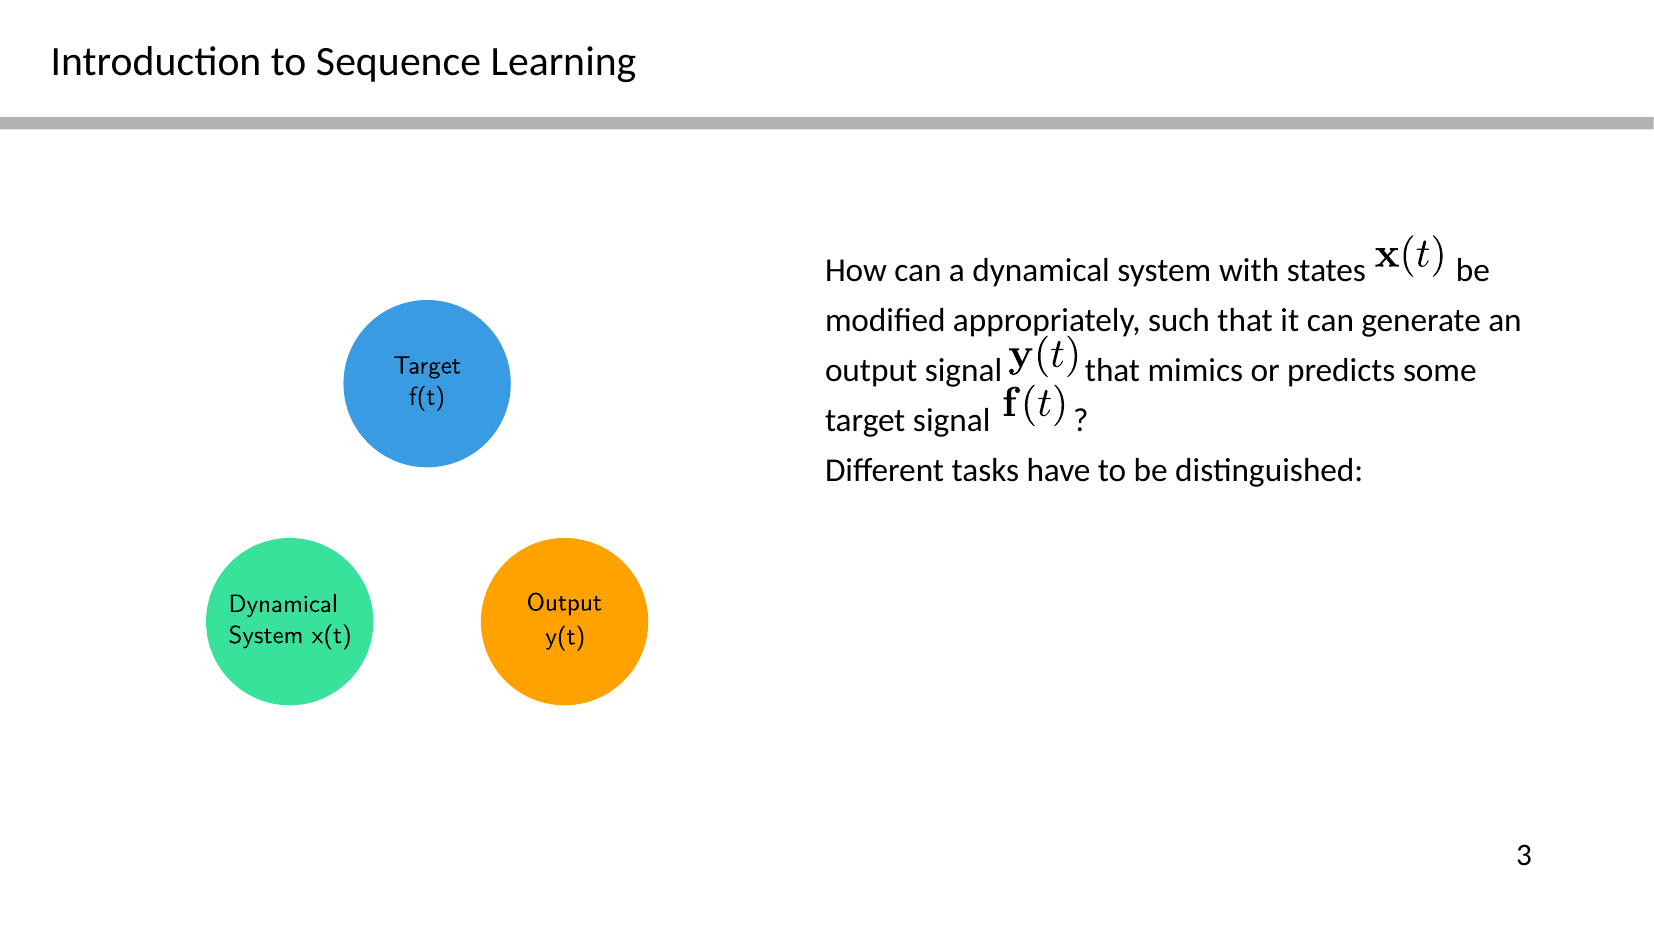

Introduction to Sequence Learning
# How can a dynamical system with states be modified appropriately, such that it can generate an output signal that mimics or predicts some target signal ?
Different tasks have to be distinguished: